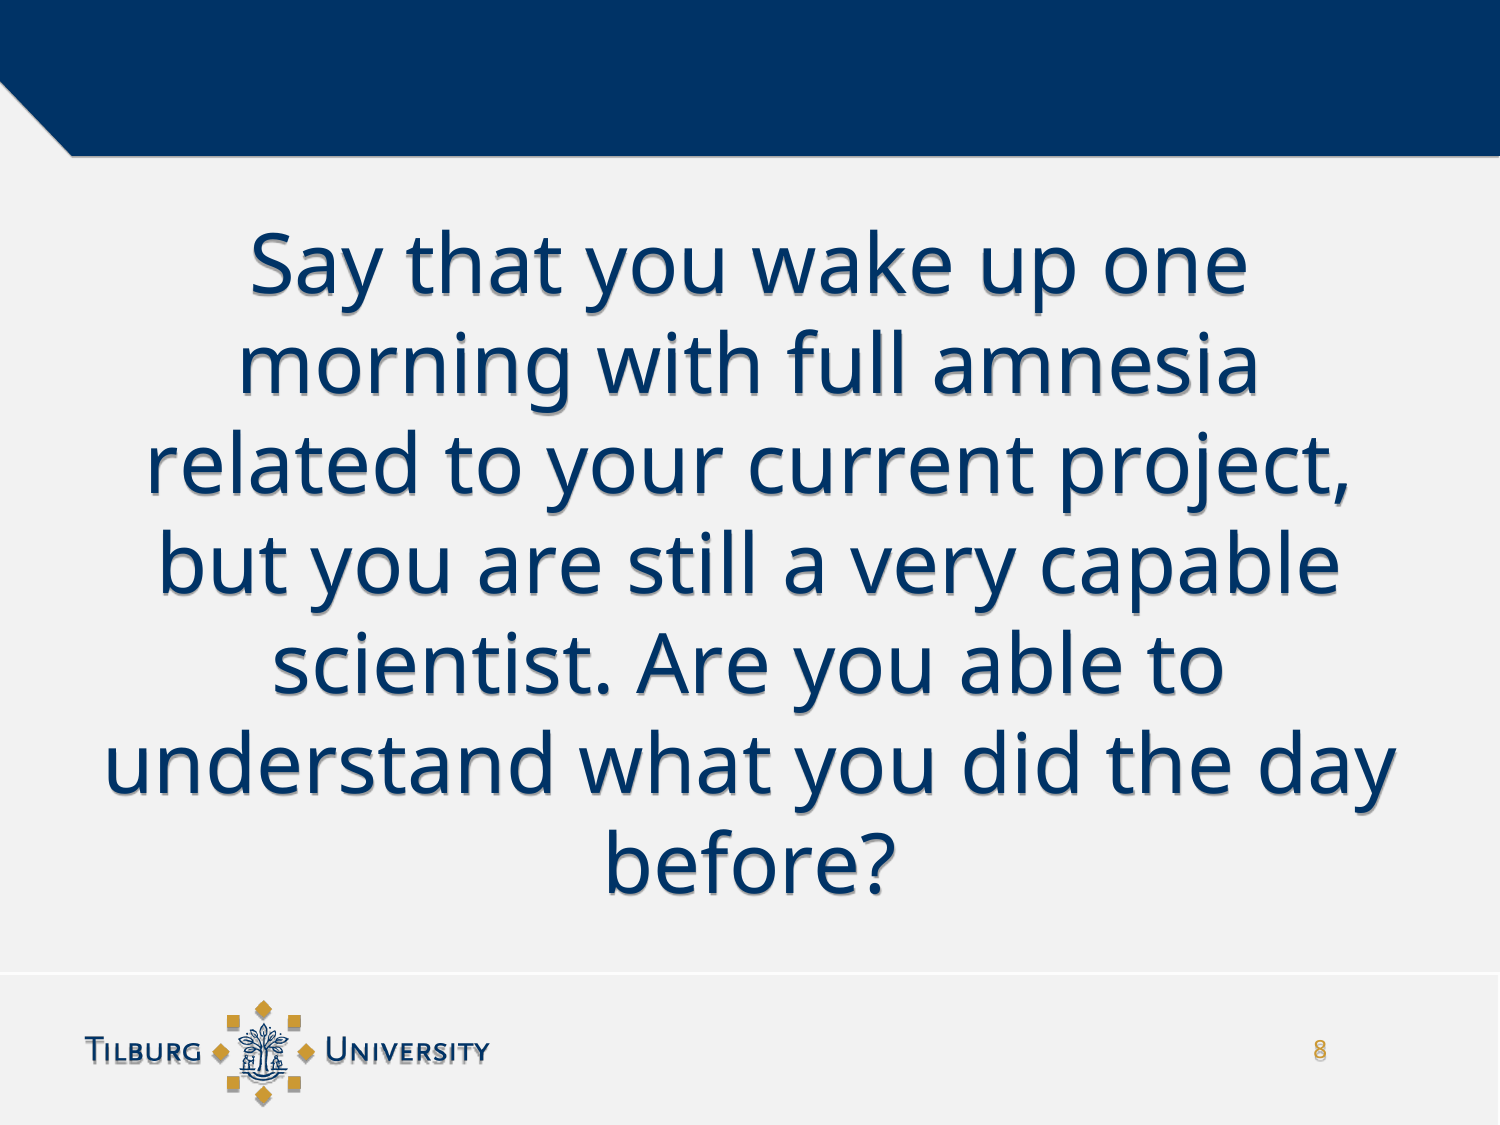

Say that you wake up one morning with full amnesia related to your current project, but you are still a very capable scientist. Are you able to understand what you did the day before?